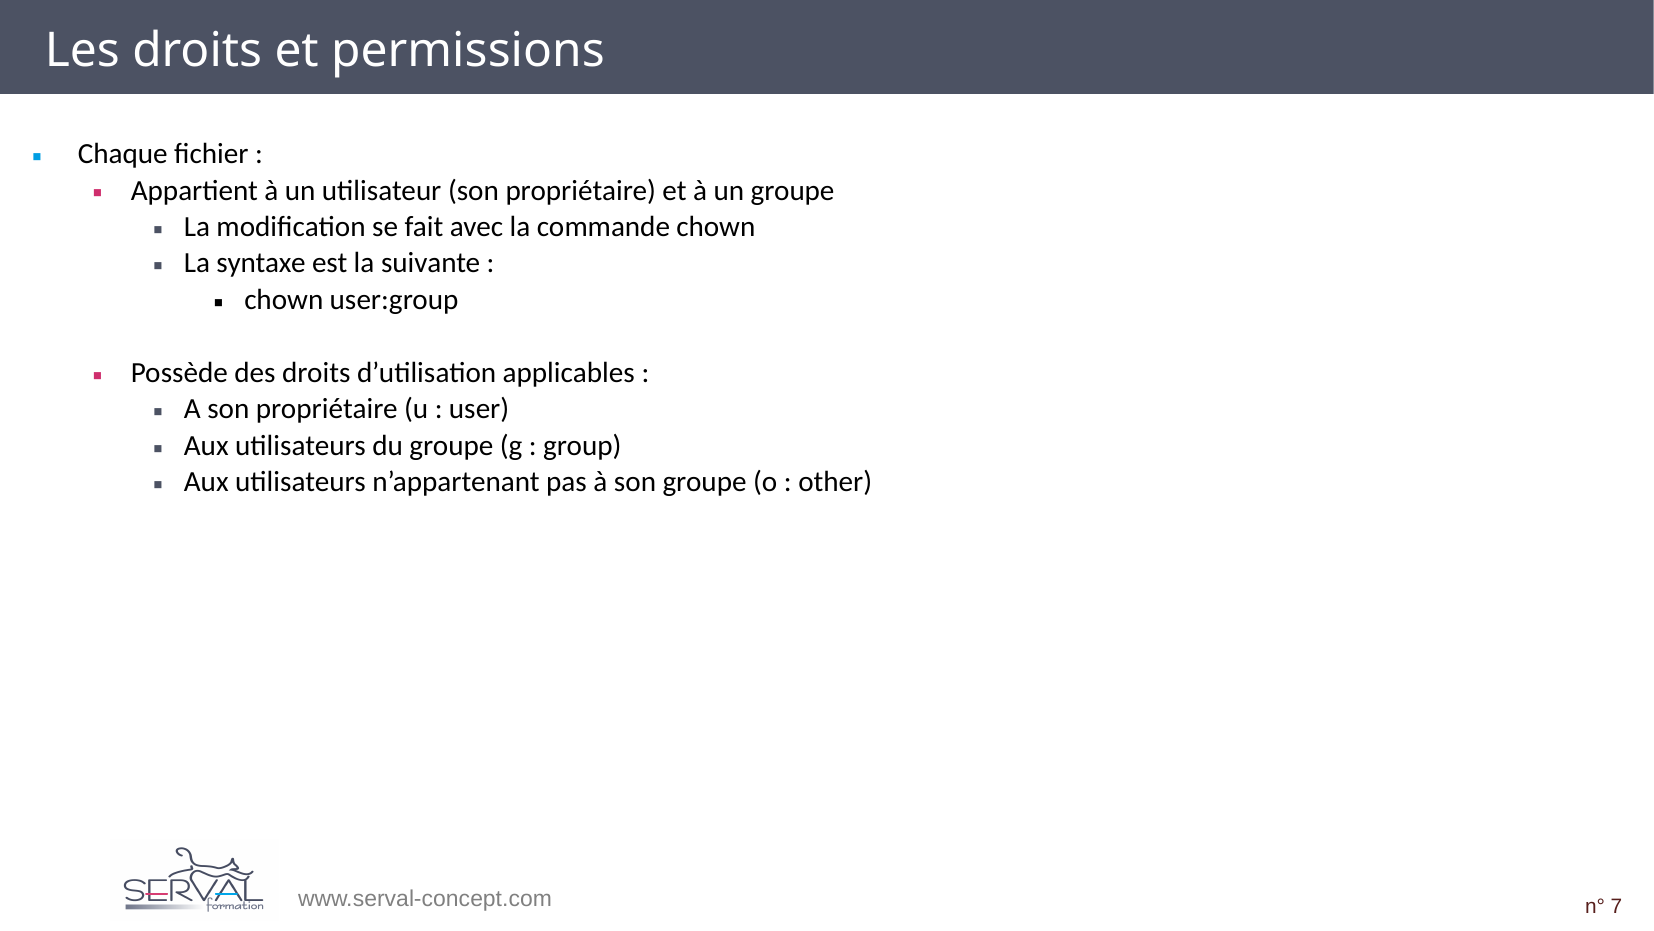

Les droits et permissions
# Chaque fichier :
Appartient à un utilisateur (son propriétaire) et à un groupe
La modification se fait avec la commande chown
La syntaxe est la suivante :
chown user:group
Possède des droits d’utilisation applicables :
A son propriétaire (u : user)
Aux utilisateurs du groupe (g : group)
Aux utilisateurs n’appartenant pas à son groupe (o : other)